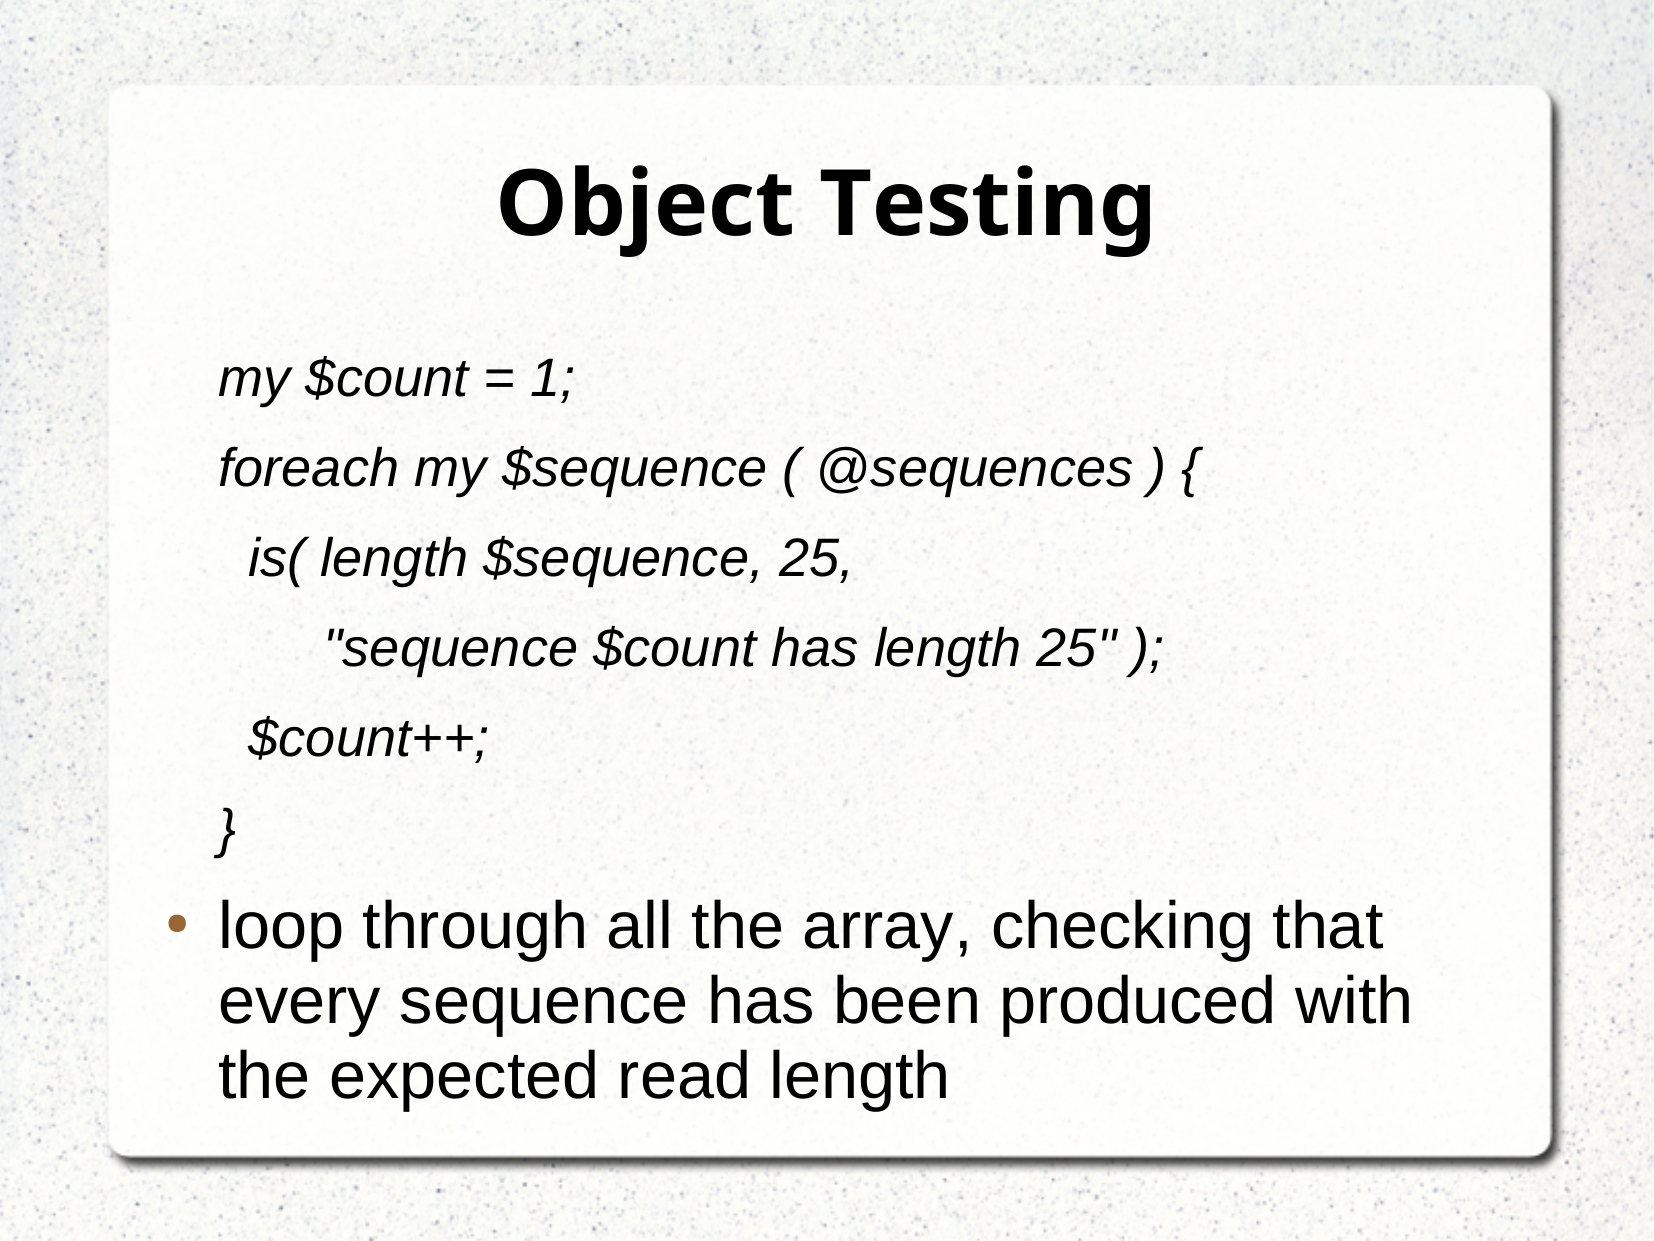

# Object Testing
my $count = 1;
foreach my $sequence ( @sequences ) {
 is( length $sequence, 25,
 "sequence $count has length 25" );
 $count++;
}
loop through all the array, checking that every sequence has been produced with the expected read length